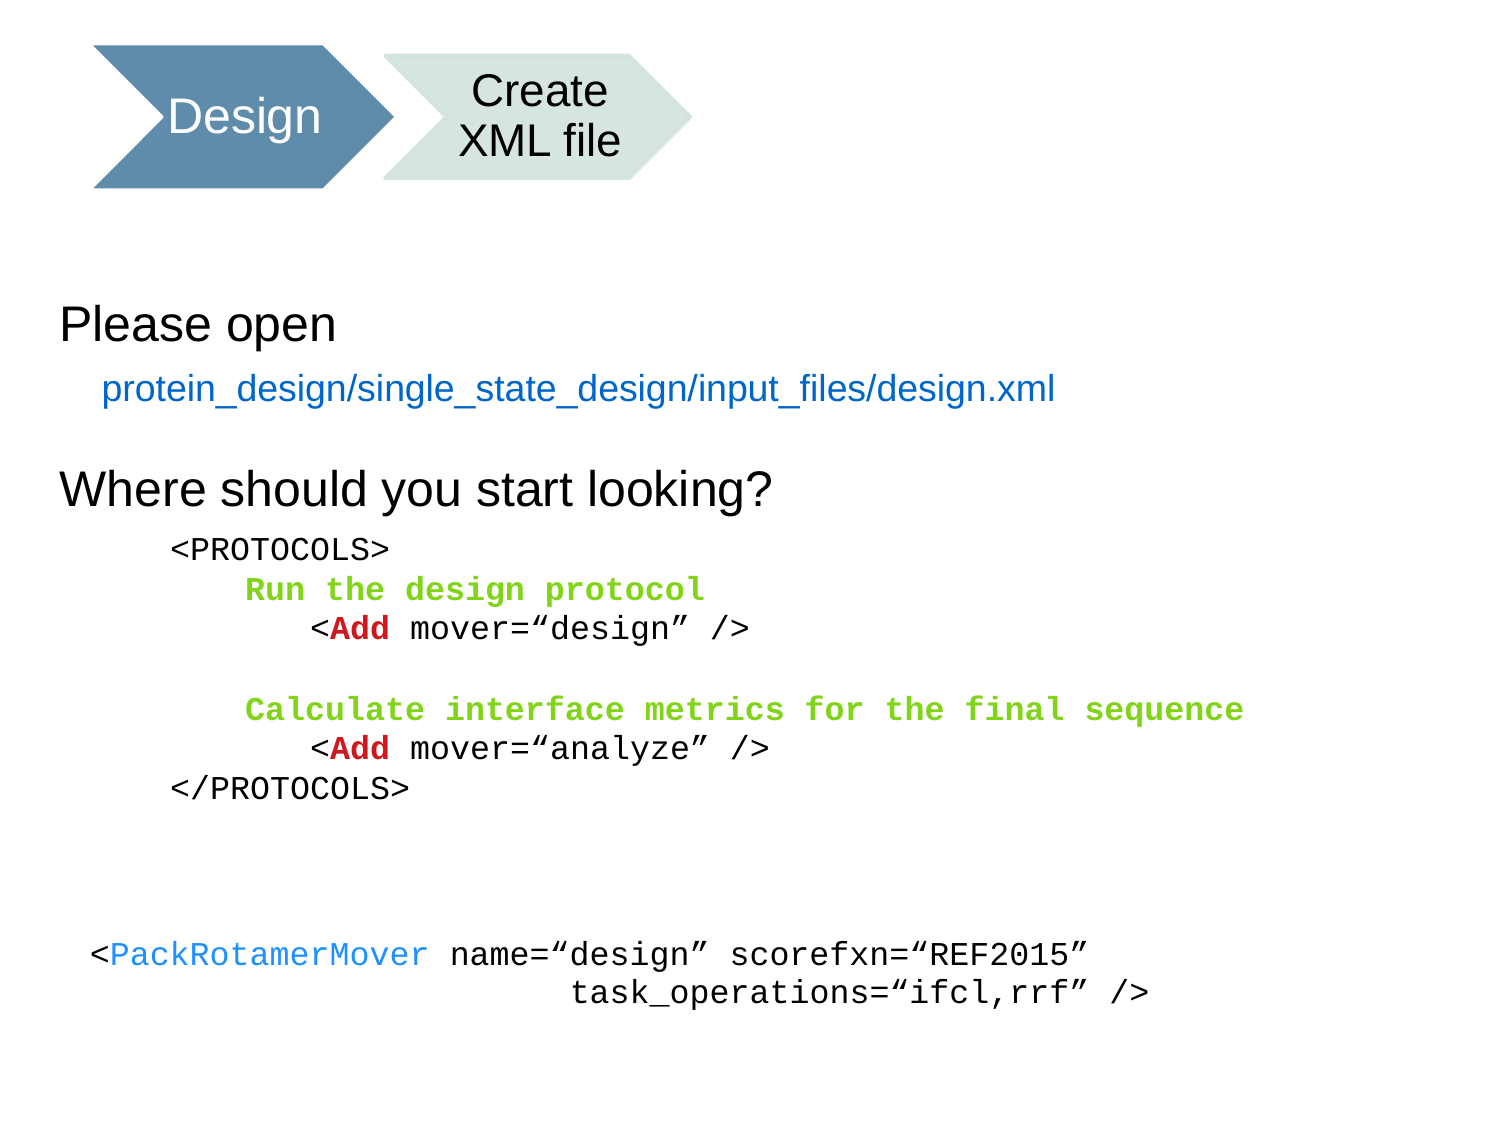

Design
Create XML file
Please open
 protein_design/single_state_design/input_files/design.xml
Where should you start looking?
<PROTOCOLS>
	Run the design protocol
 <Add mover=“design” />
	Calculate interface metrics for the final sequence
 <Add mover=“analyze” />
</PROTOCOLS>
<PackRotamerMover name=“design” scorefxn=“REF2015”
 task_operations=“ifcl,rrf” />